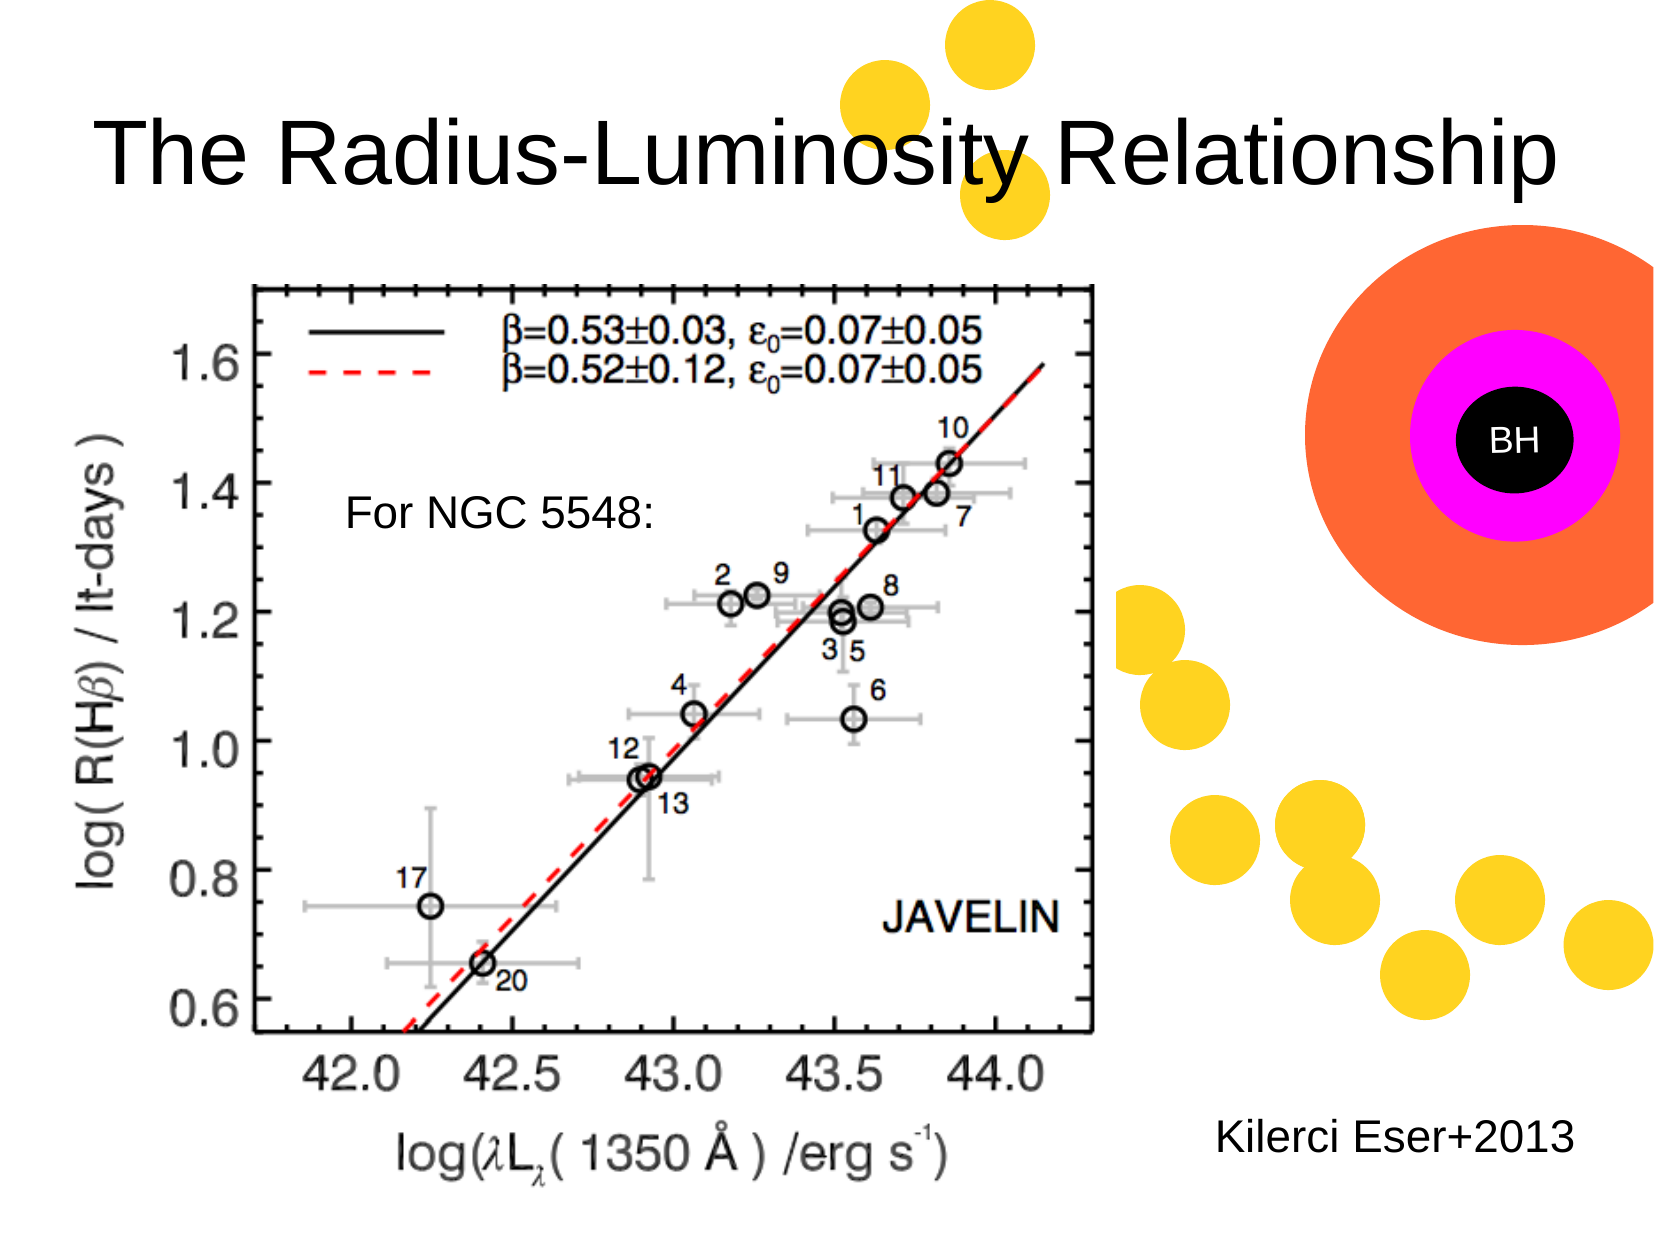

# The Radius-Luminosity Relationship
BH
For NGC 5548:
Kilerci Eser+2013